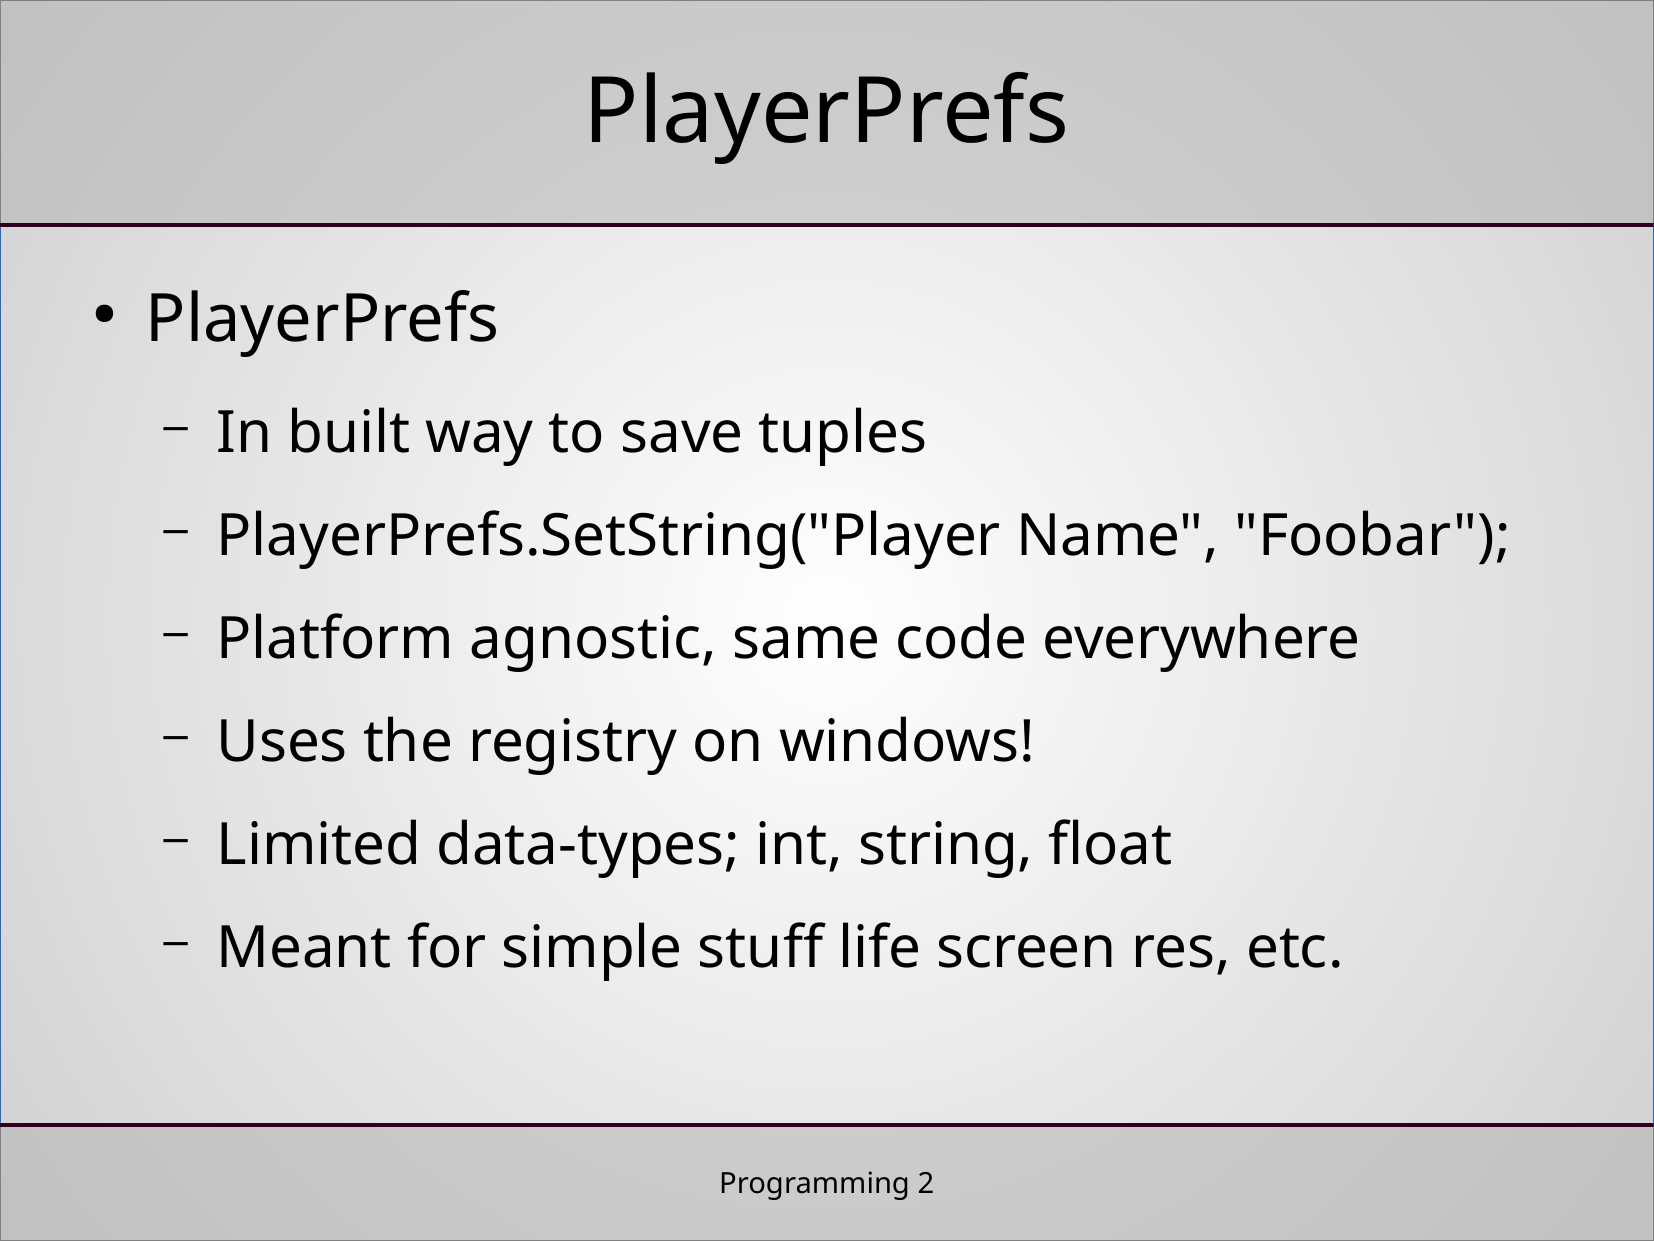

# PlayerPrefs
PlayerPrefs
In built way to save tuples
PlayerPrefs.SetString("Player Name", "Foobar");
Platform agnostic, same code everywhere
Uses the registry on windows!
Limited data-types; int, string, float
Meant for simple stuff life screen res, etc.